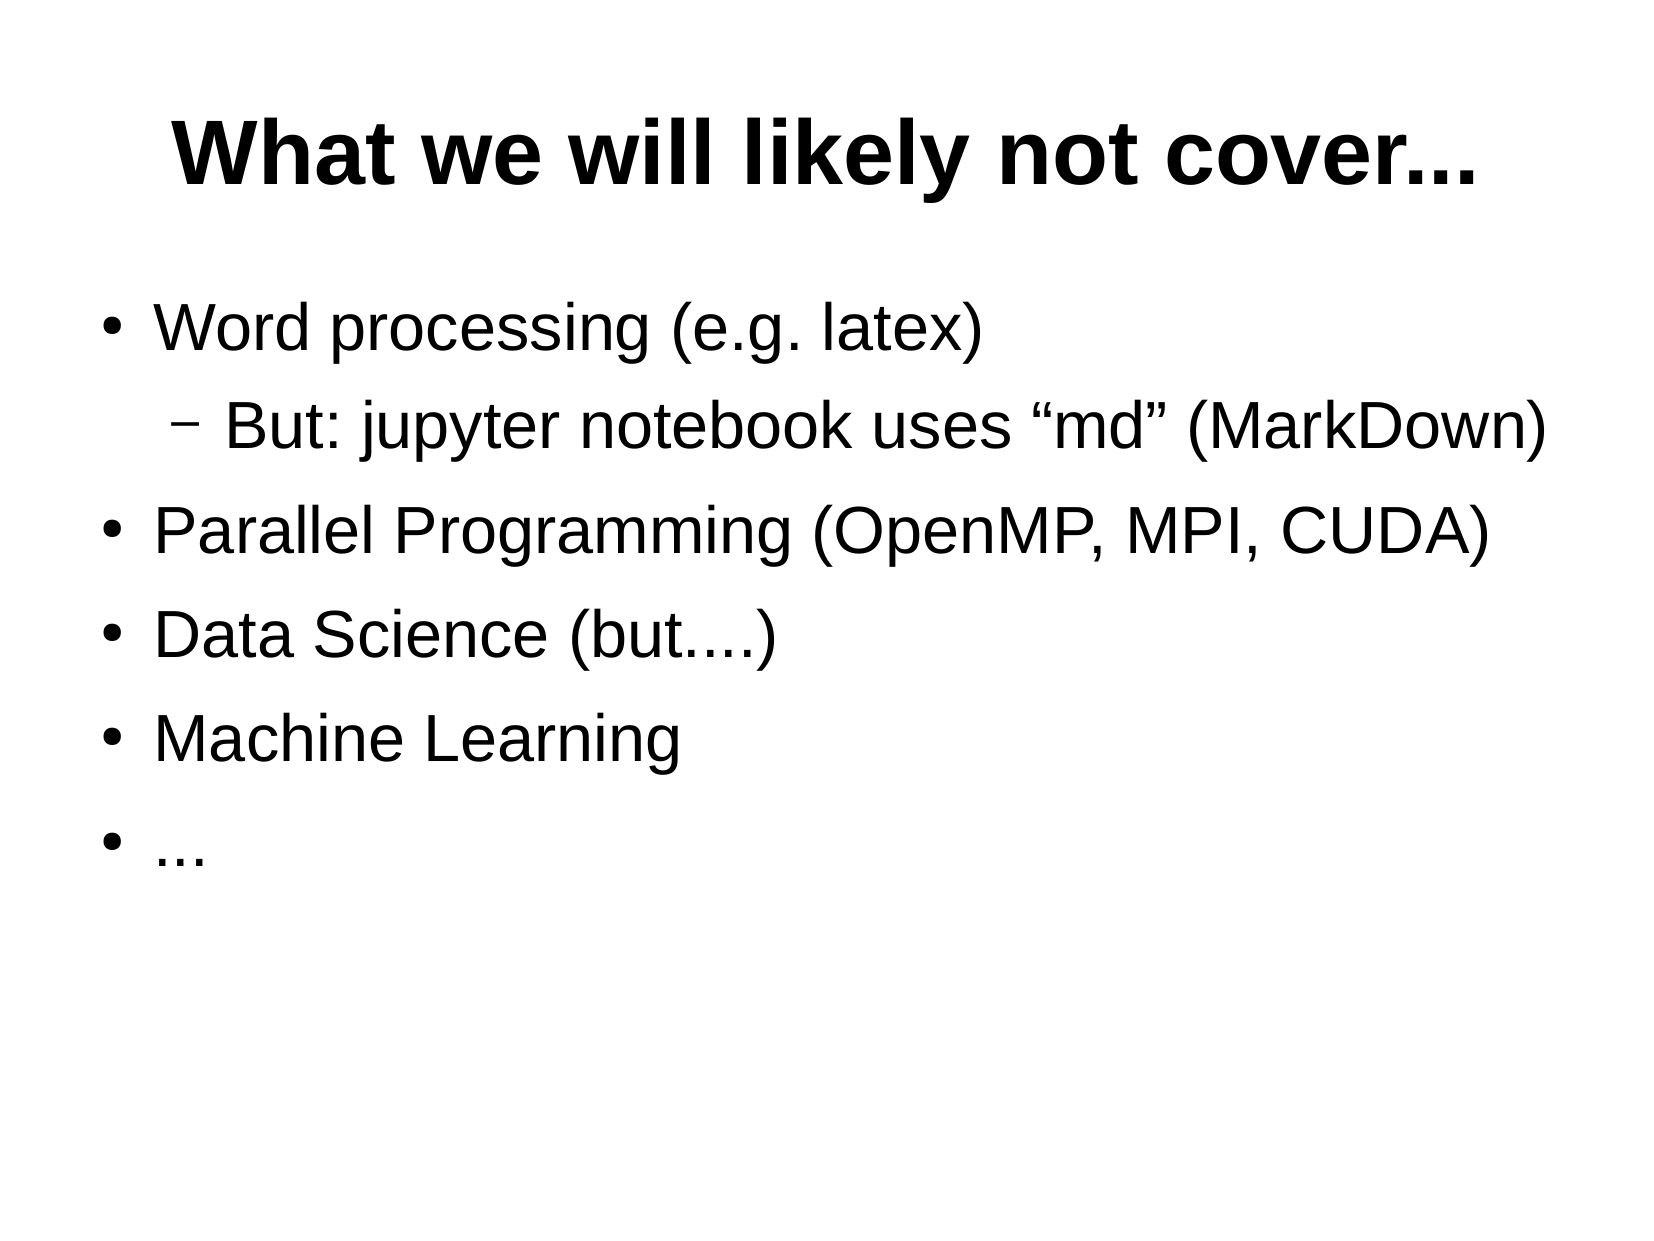

# What we will likely not cover...
Word processing (e.g. latex)
But: jupyter notebook uses “md” (MarkDown)
Parallel Programming (OpenMP, MPI, CUDA)
Data Science (but....)
Machine Learning
...